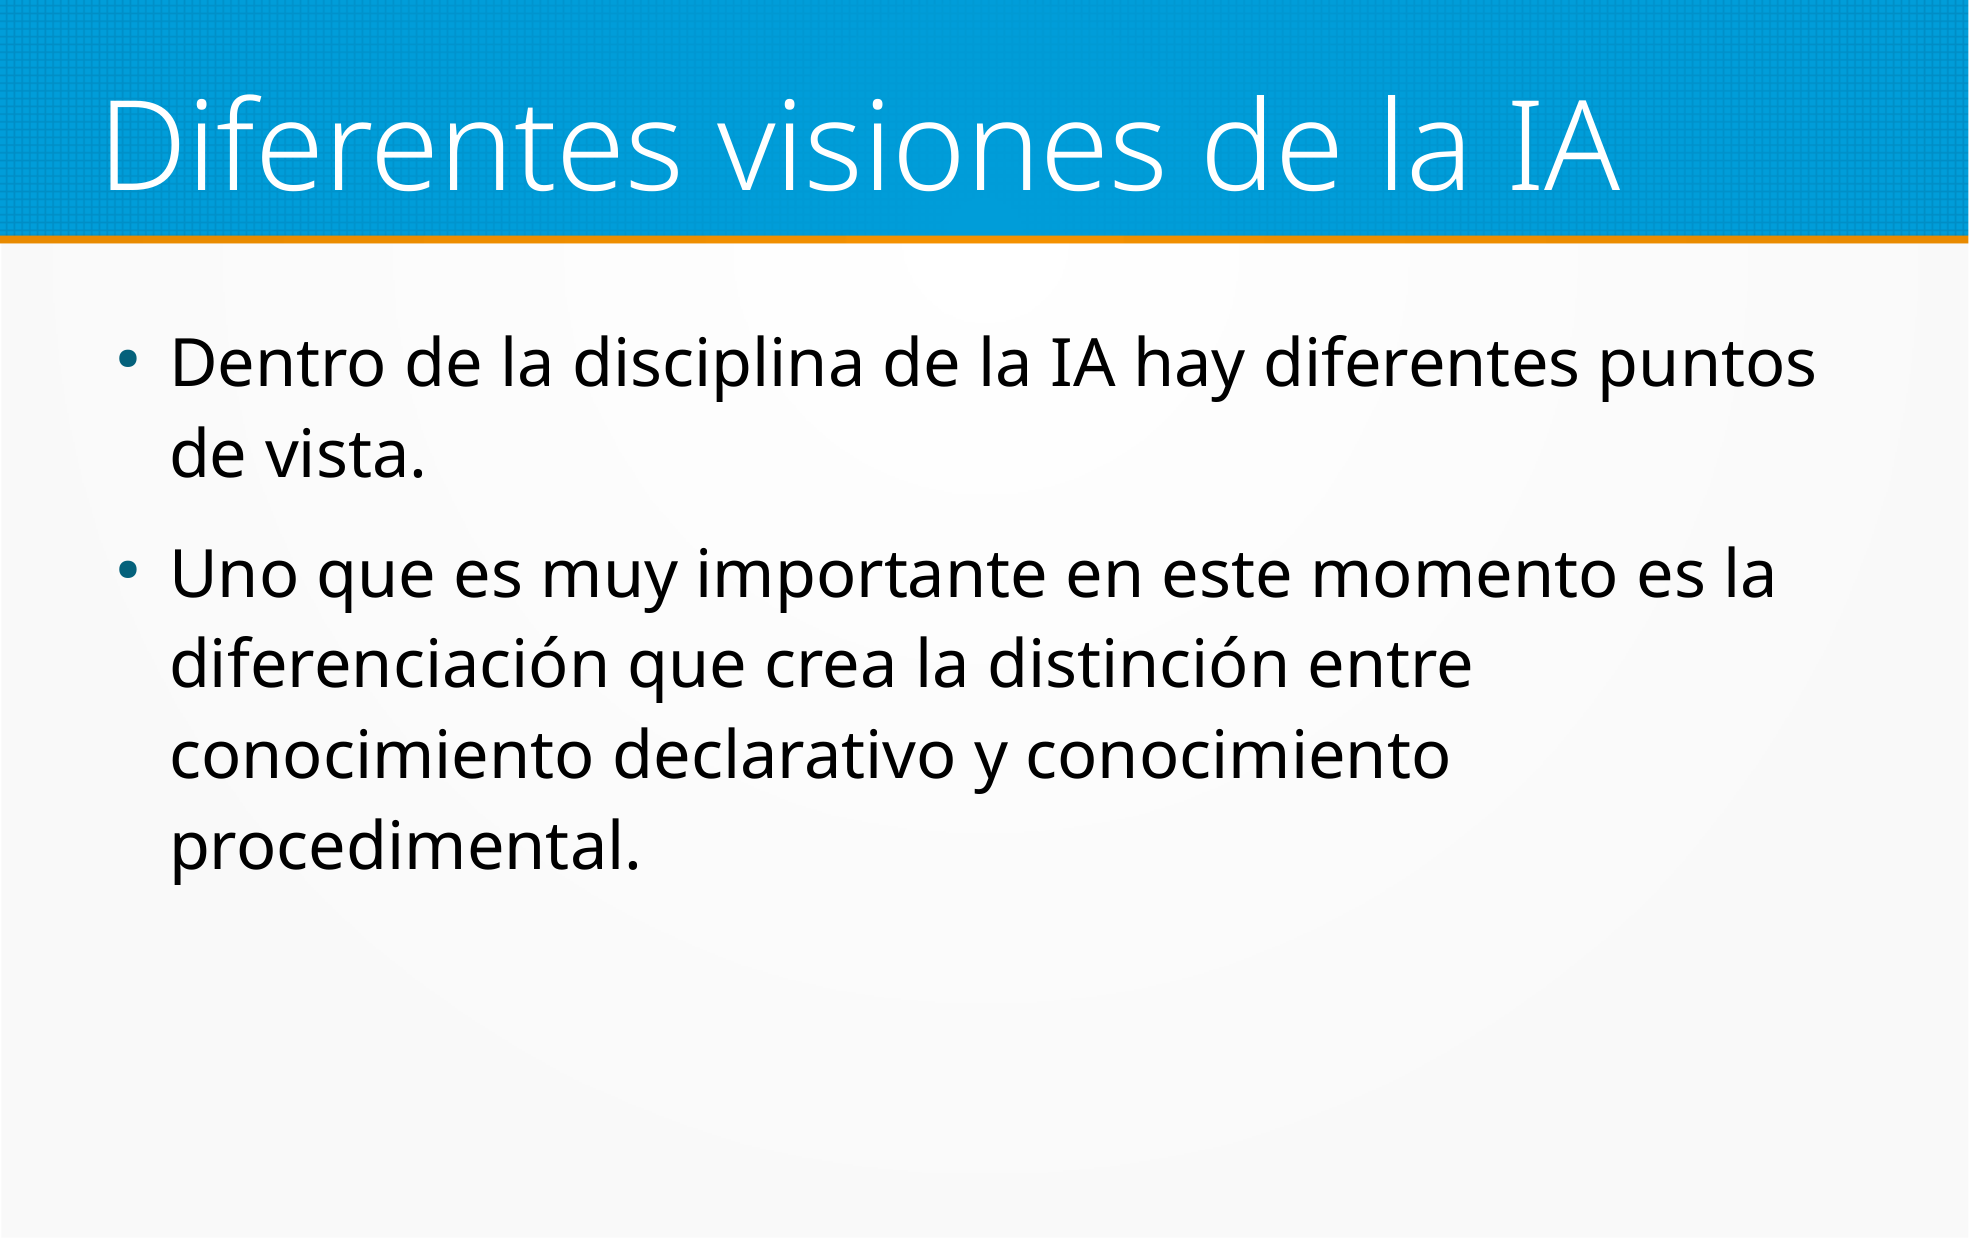

# Diferentes visiones de la IA
Dentro de la disciplina de la IA hay diferentes puntos de vista.
Uno que es muy importante en este momento es la diferenciación que crea la distinción entre conocimiento declarativo y conocimiento procedimental.